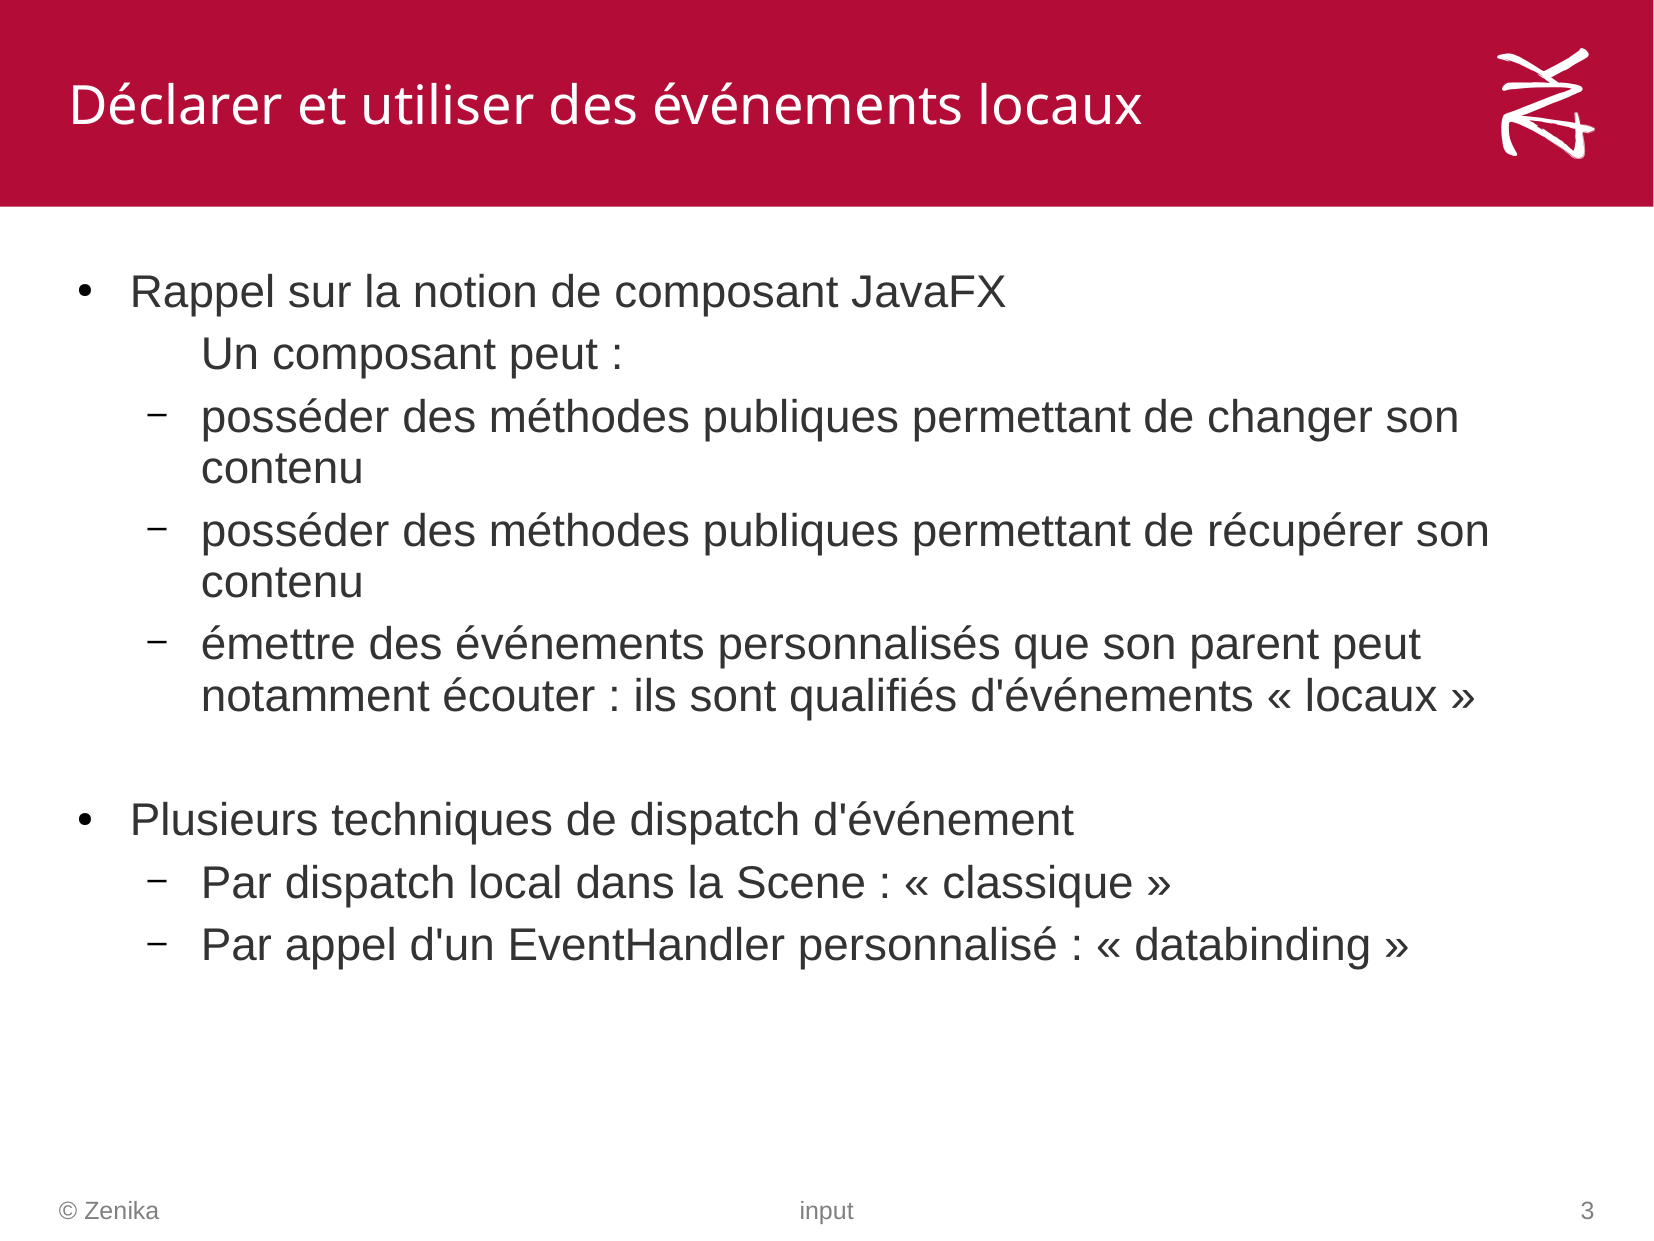

# Déclarer et utiliser des événements locaux
Rappel sur la notion de composant JavaFX
Un composant peut :
posséder des méthodes publiques permettant de changer son contenu
posséder des méthodes publiques permettant de récupérer son contenu
émettre des événements personnalisés que son parent peut notamment écouter : ils sont qualifiés d'événements « locaux »
Plusieurs techniques de dispatch d'événement
Par dispatch local dans la Scene : « classique »
Par appel d'un EventHandler personnalisé : « databinding »